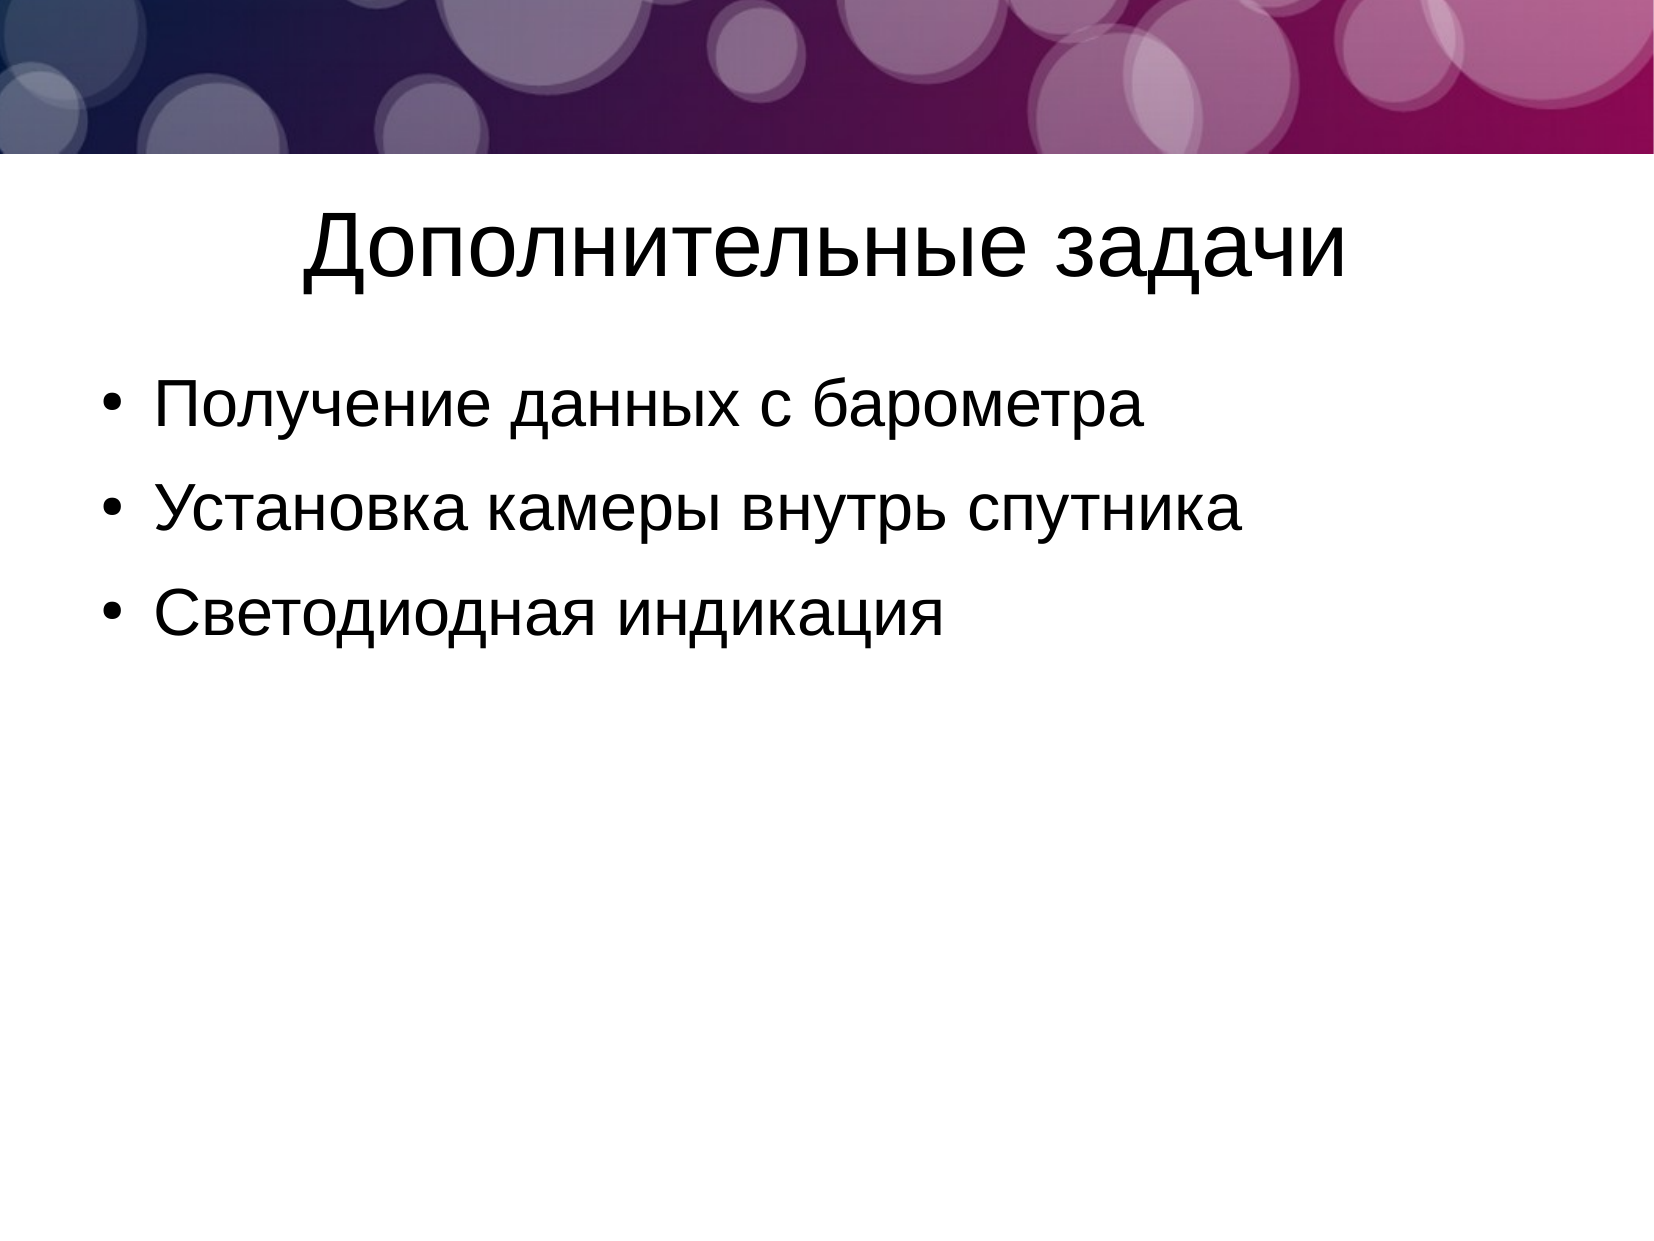

# Дополнительные задачи
Получение данных с барометра
Установка камеры внутрь спутника
Светодиодная индикация